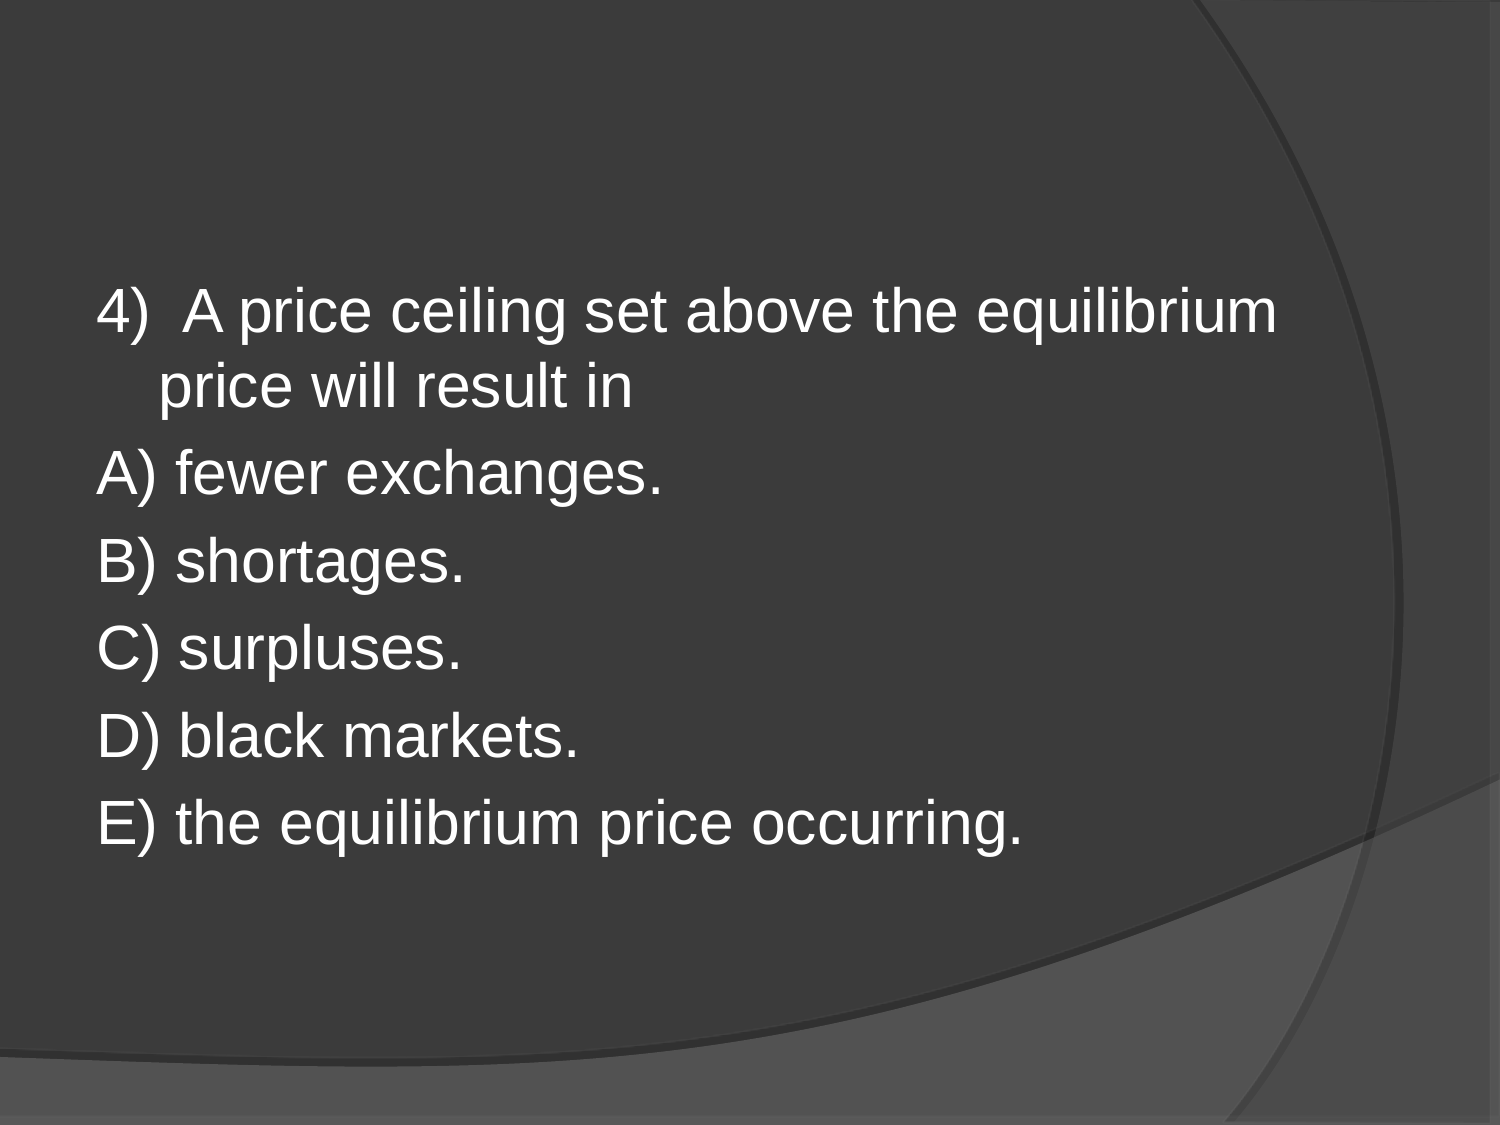

#
4) A price ceiling set above the equilibrium price will result in
A) fewer exchanges.
B) shortages.
C) surpluses.
D) black markets.
E) the equilibrium price occurring.